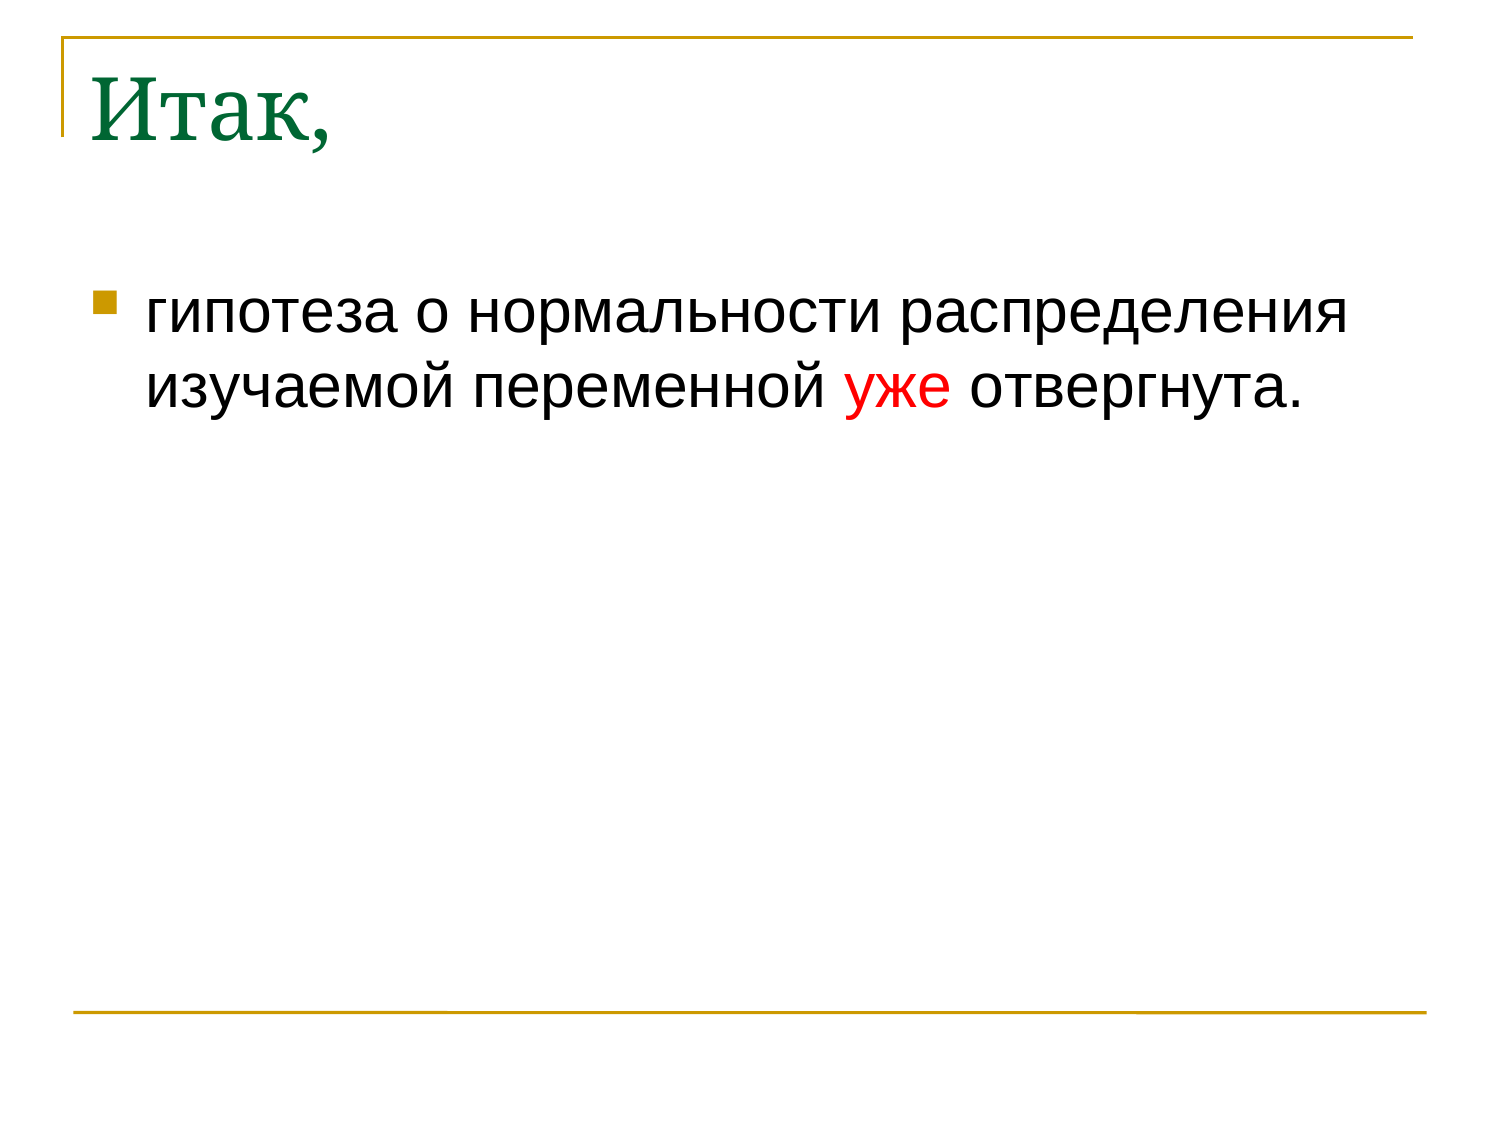

# Итак,
гипотеза о нормальности распределения изучаемой переменной уже отвергнута.